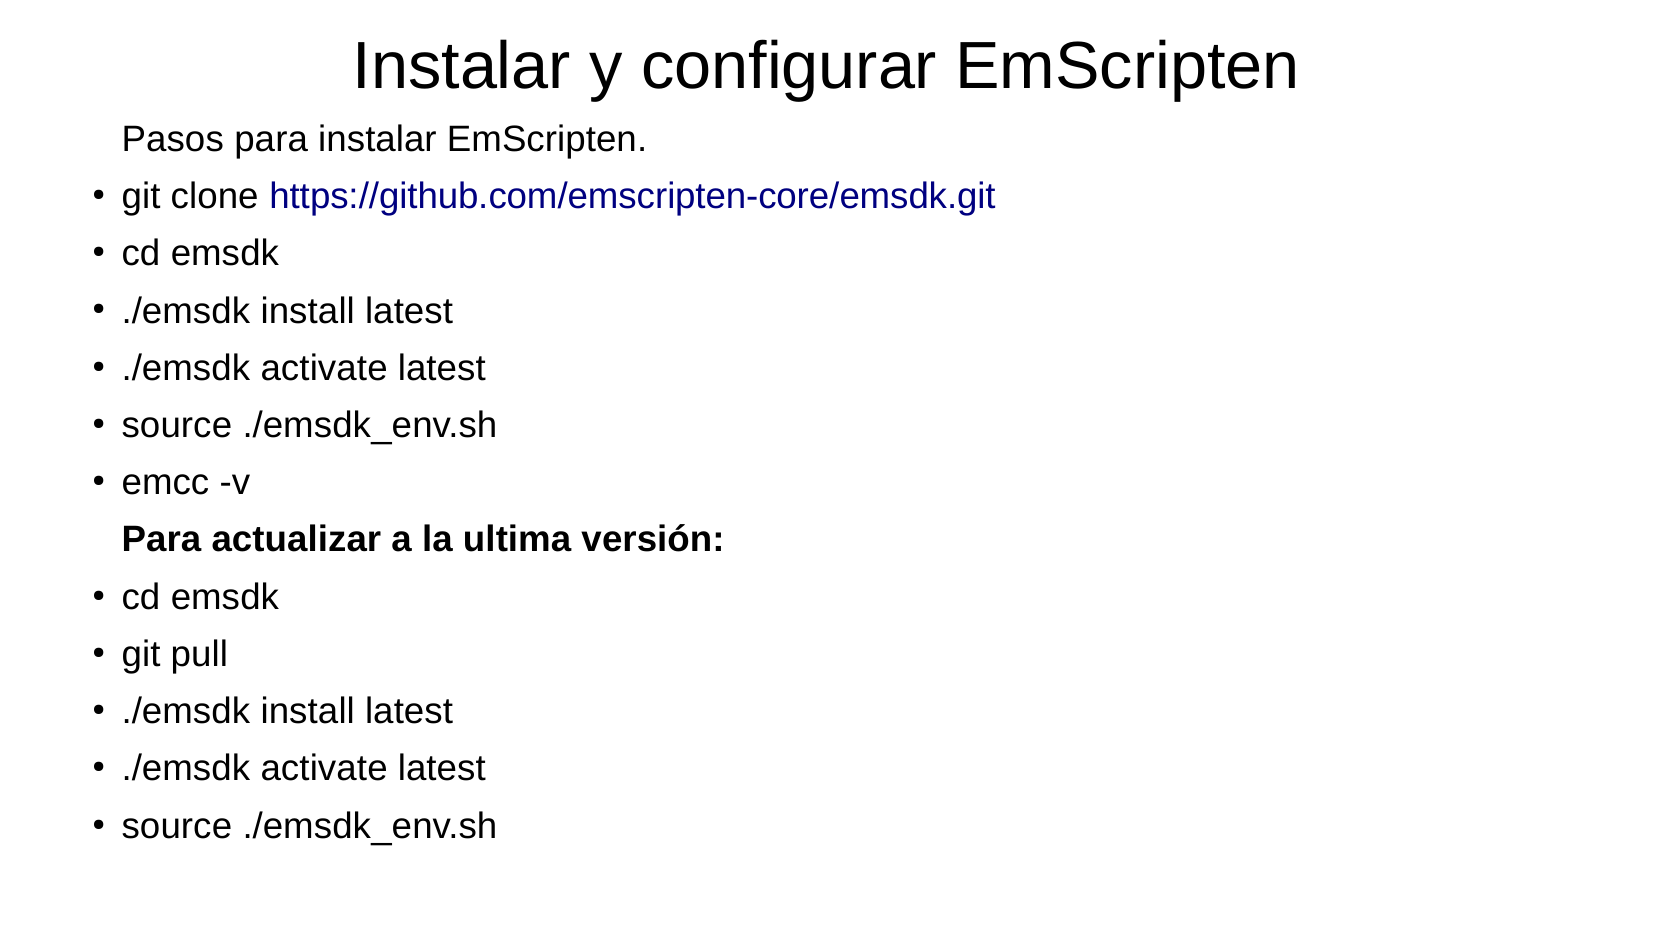

# Instalar y configurar EmScripten
Pasos para instalar EmScripten.
git clone https://github.com/emscripten-core/emsdk.git
cd emsdk
./emsdk install latest
./emsdk activate latest
source ./emsdk_env.sh
emcc -v
Para actualizar a la ultima versión:
cd emsdk
git pull
./emsdk install latest
./emsdk activate latest
source ./emsdk_env.sh